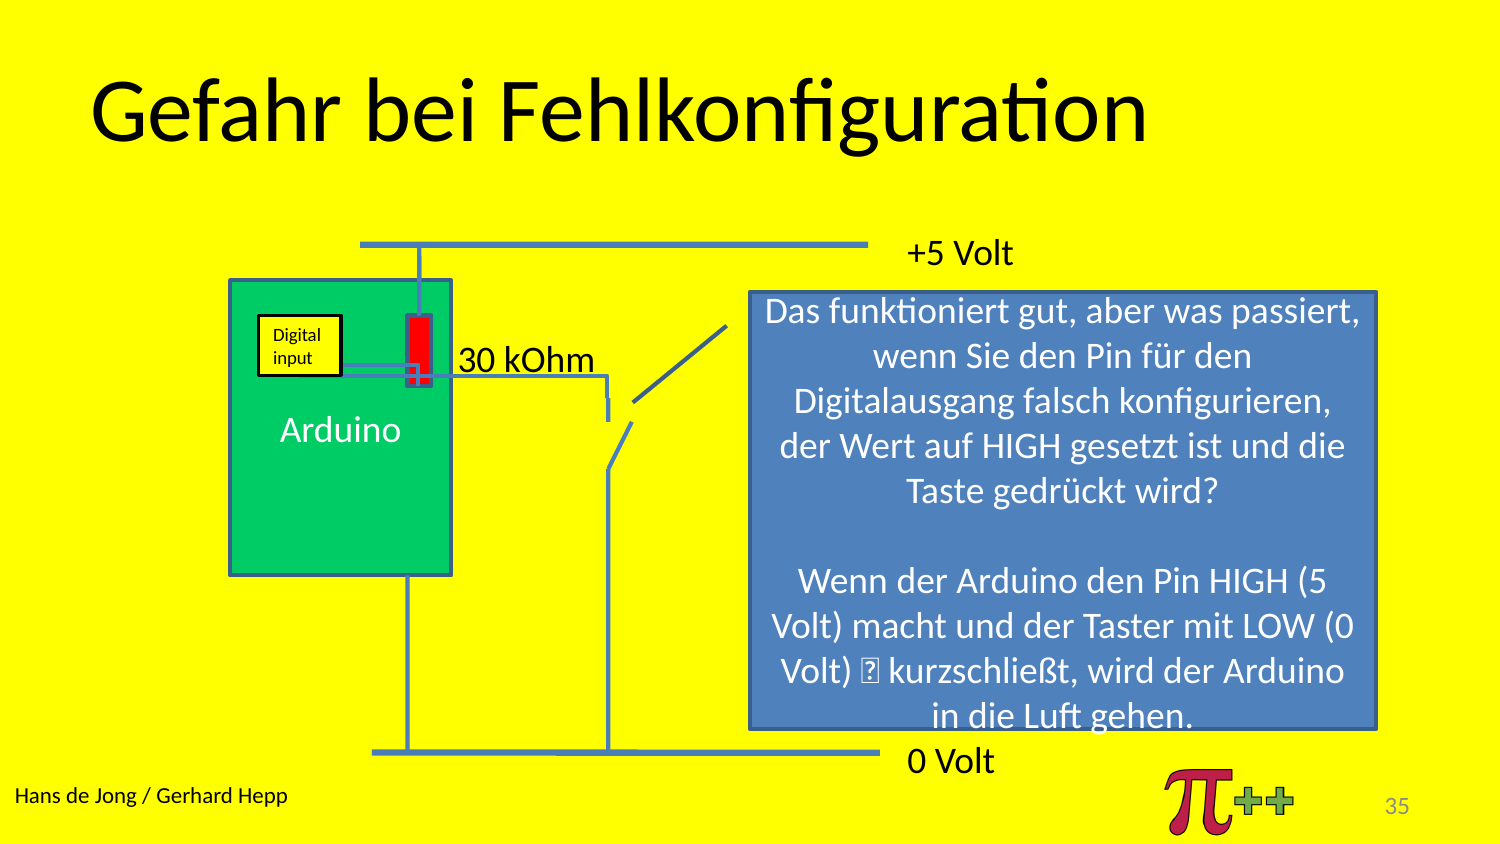

# Gefahr bei Fehlkonfiguration
+5 Volt
Arduino
Das funktioniert gut, aber was passiert, wenn Sie den Pin für den Digitalausgang falsch konfigurieren, der Wert auf HIGH gesetzt ist und die Taste gedrückt wird?
Wenn der Arduino den Pin HIGH (5 Volt) macht und der Taster mit LOW (0 Volt)  kurzschließt, wird der Arduino in die Luft gehen.
Digital input
30 kOhm
0 Volt